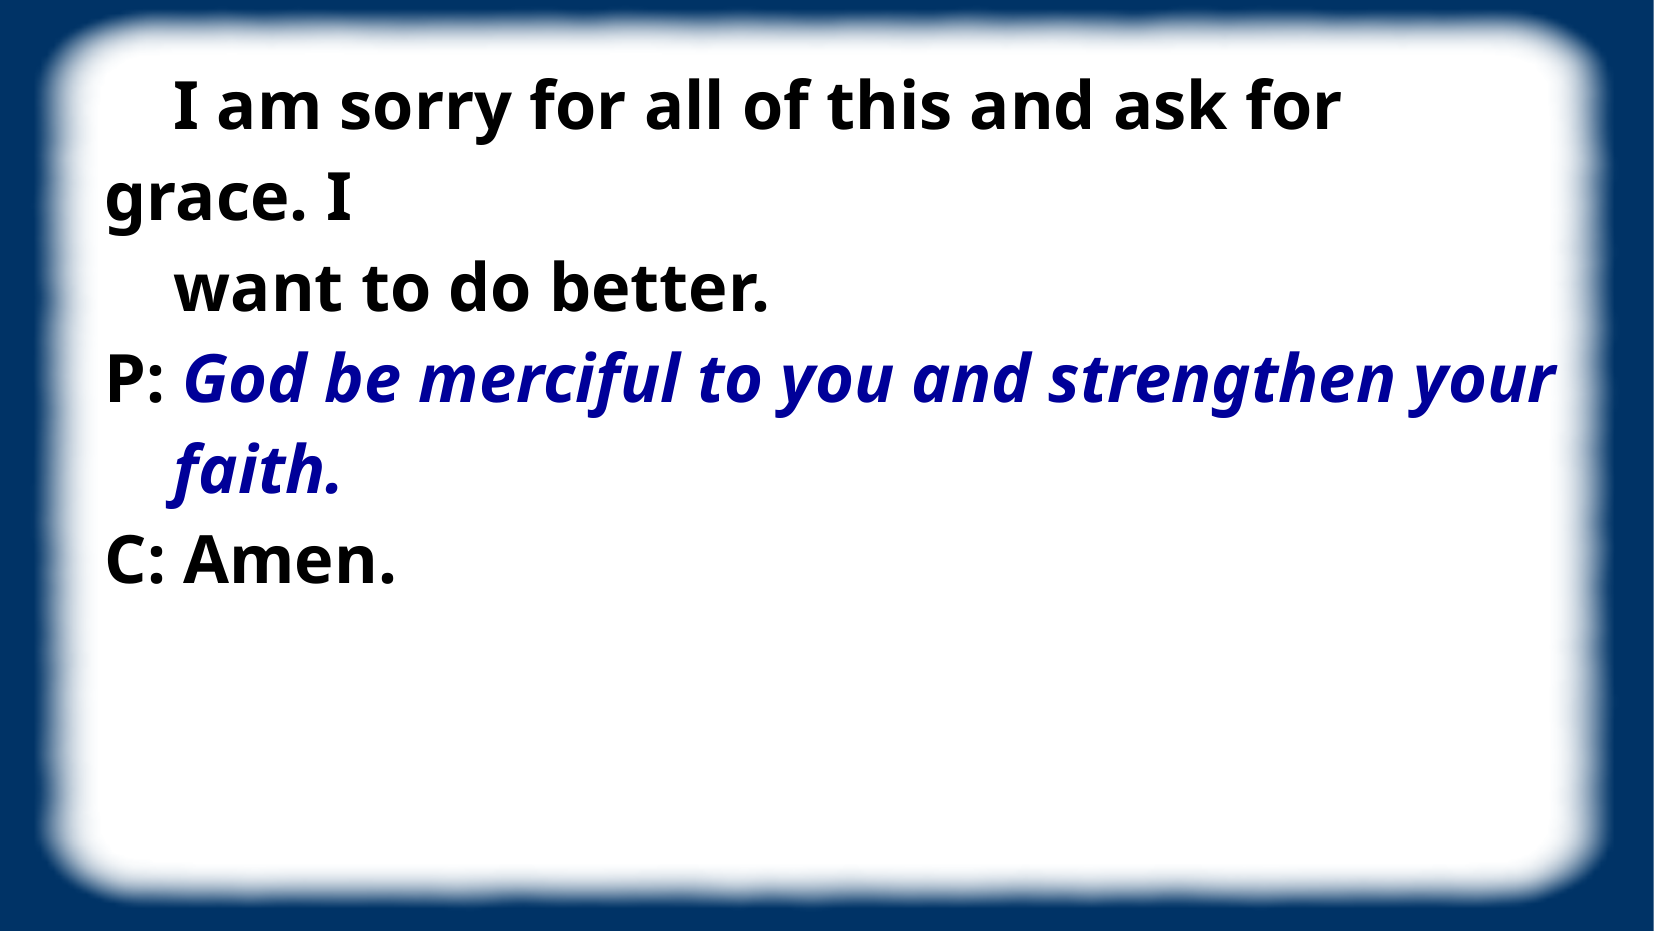

I am sorry for all of this and ask for grace. I
 want to do better.
P: God be merciful to you and strengthen your
 faith.
C: Amen.